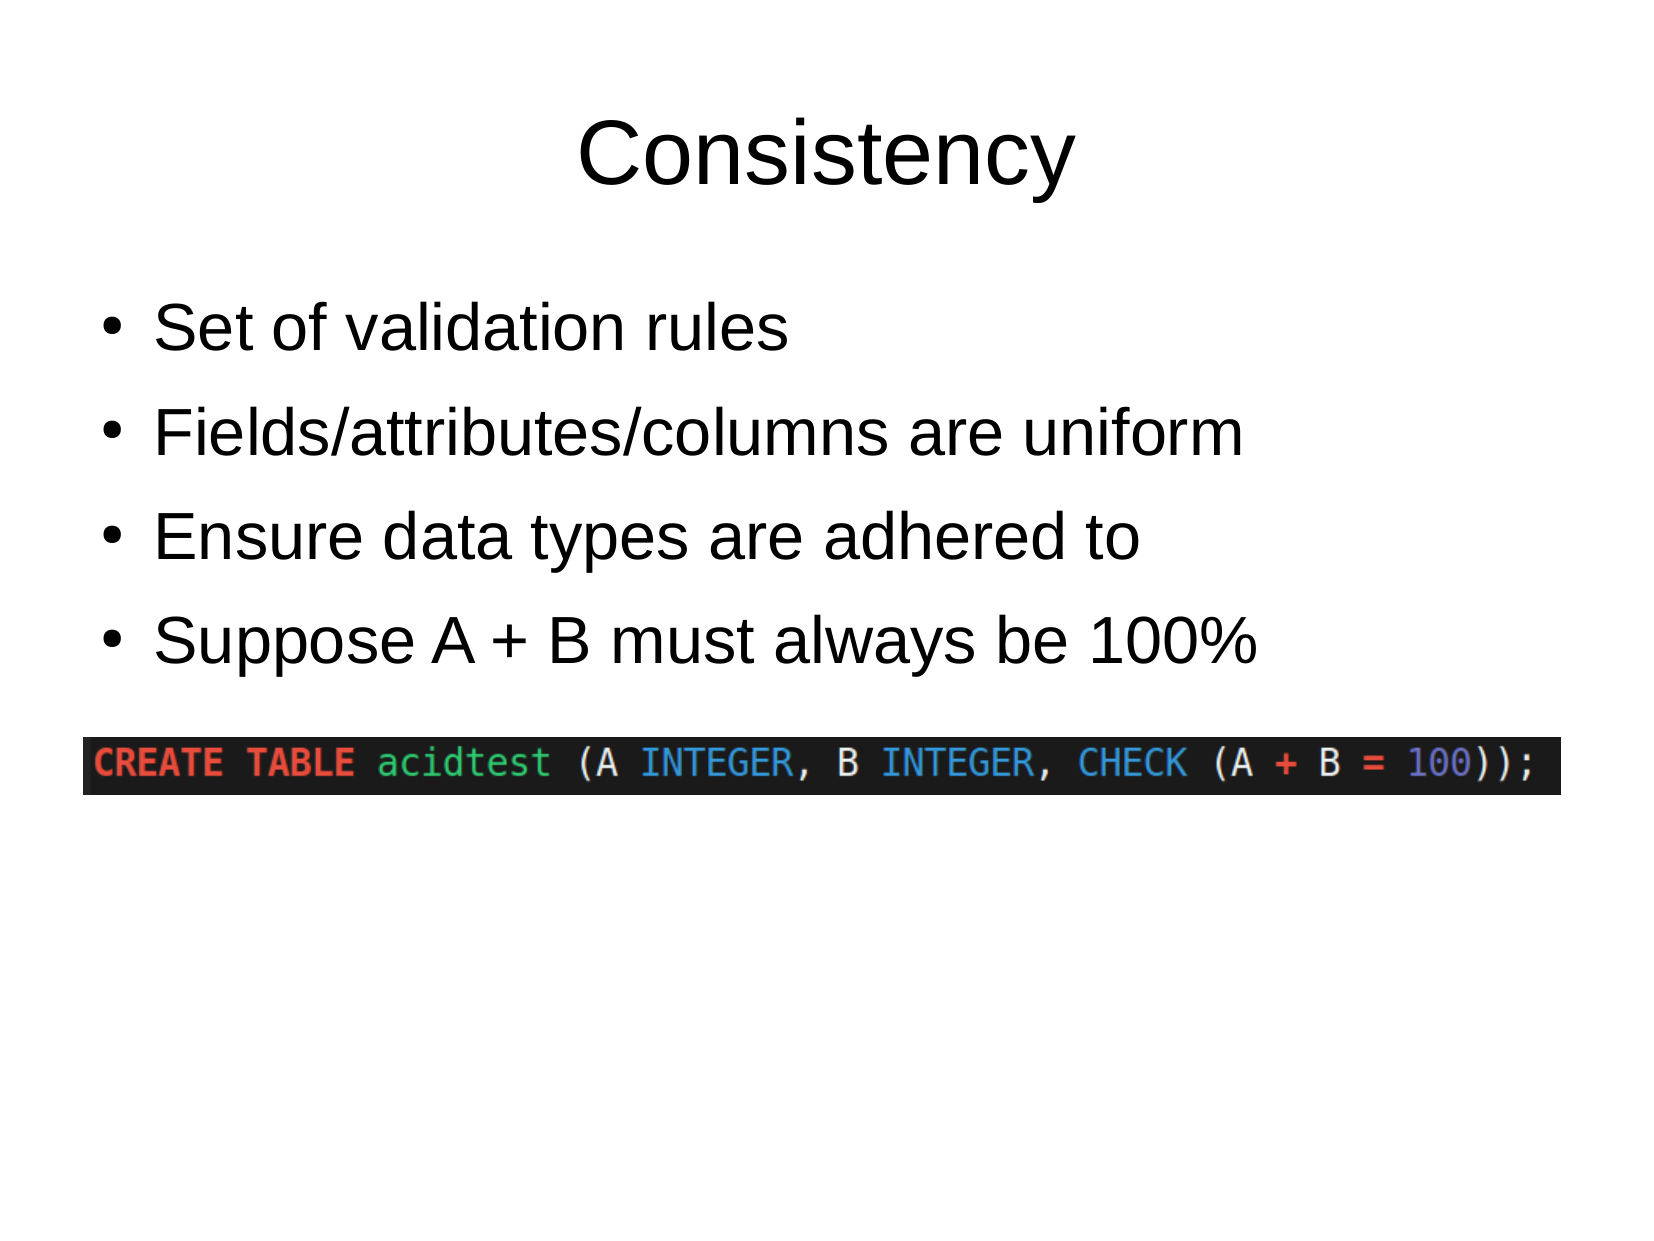

# Consistency
Set of validation rules
Fields/attributes/columns are uniform
Ensure data types are adhered to
Suppose A + B must always be 100%